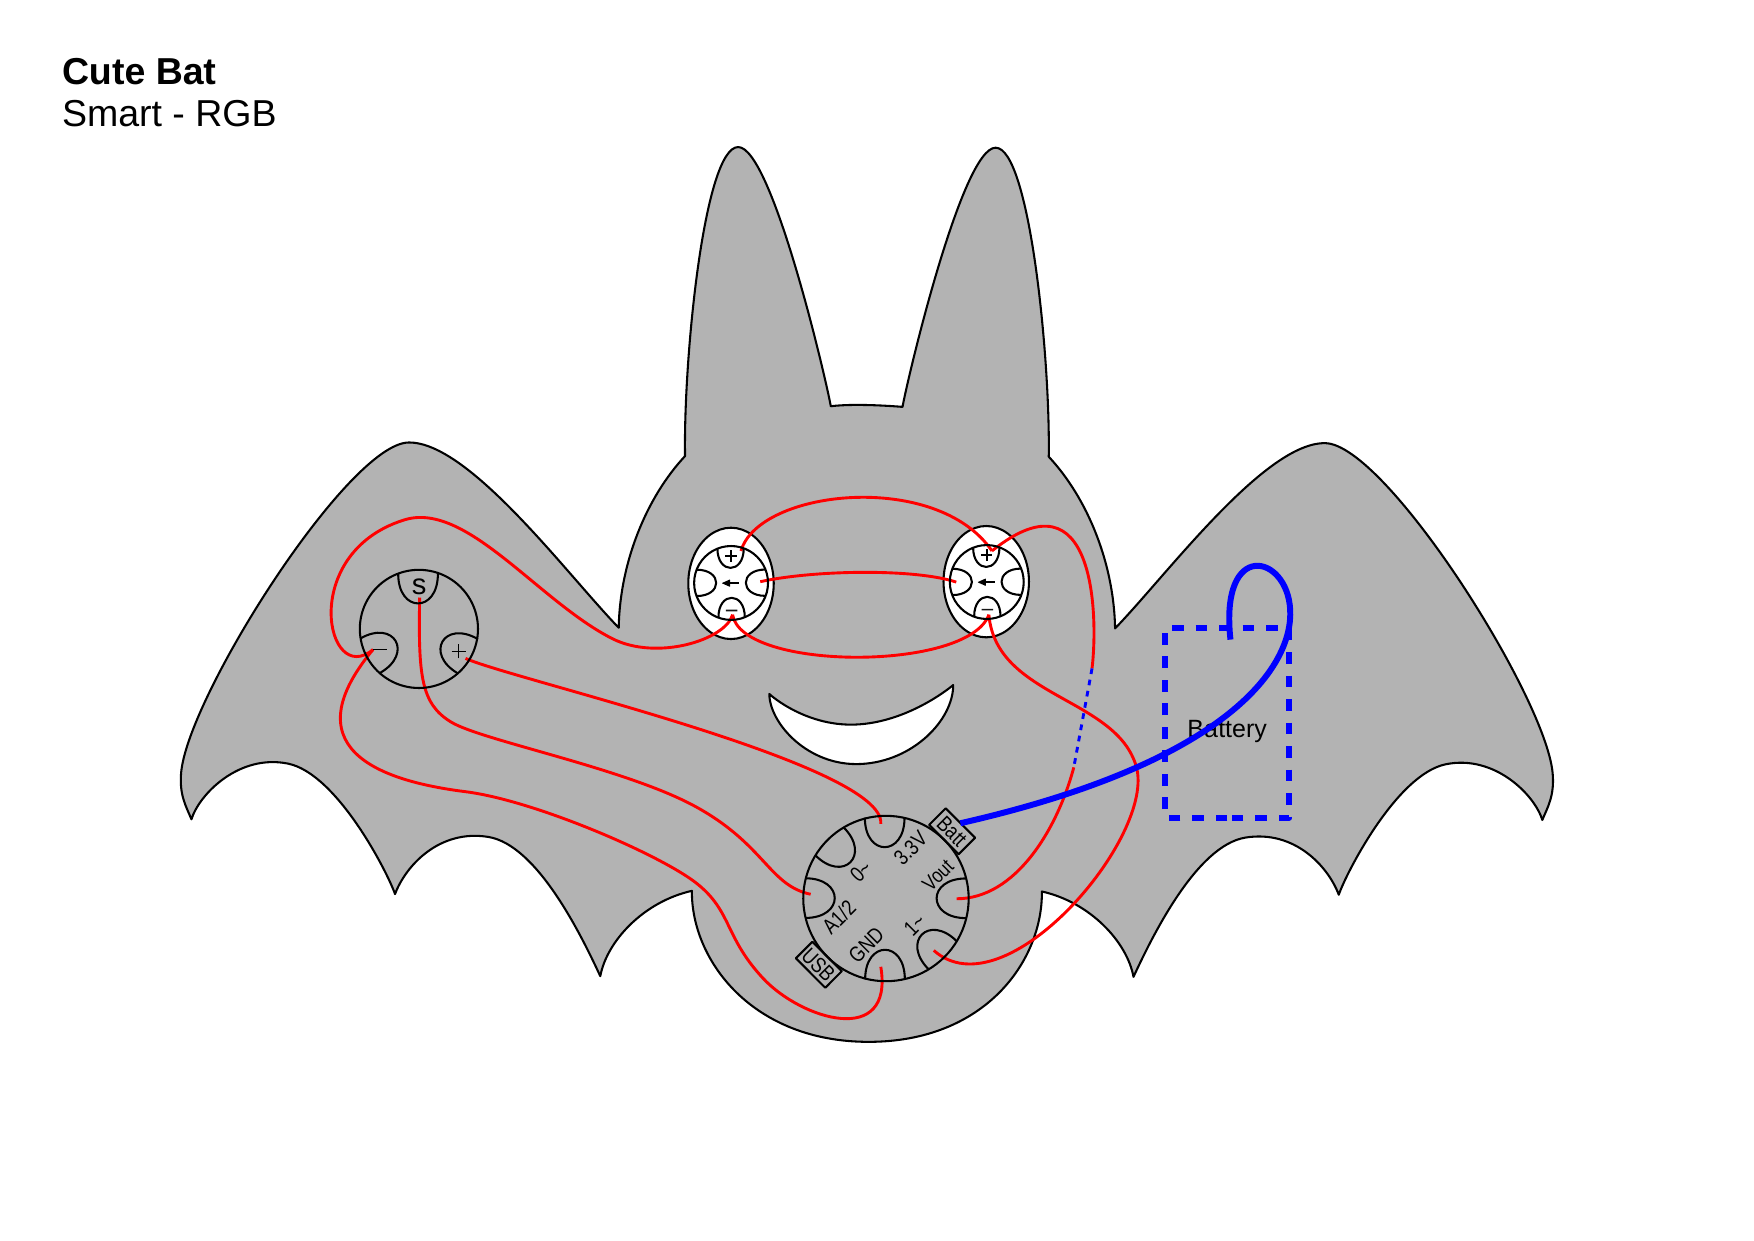

Cute Bat
Smart - RGB
s
Battery
Batt
3.3V
0~
Vout
A1/2
1~
GND
USB